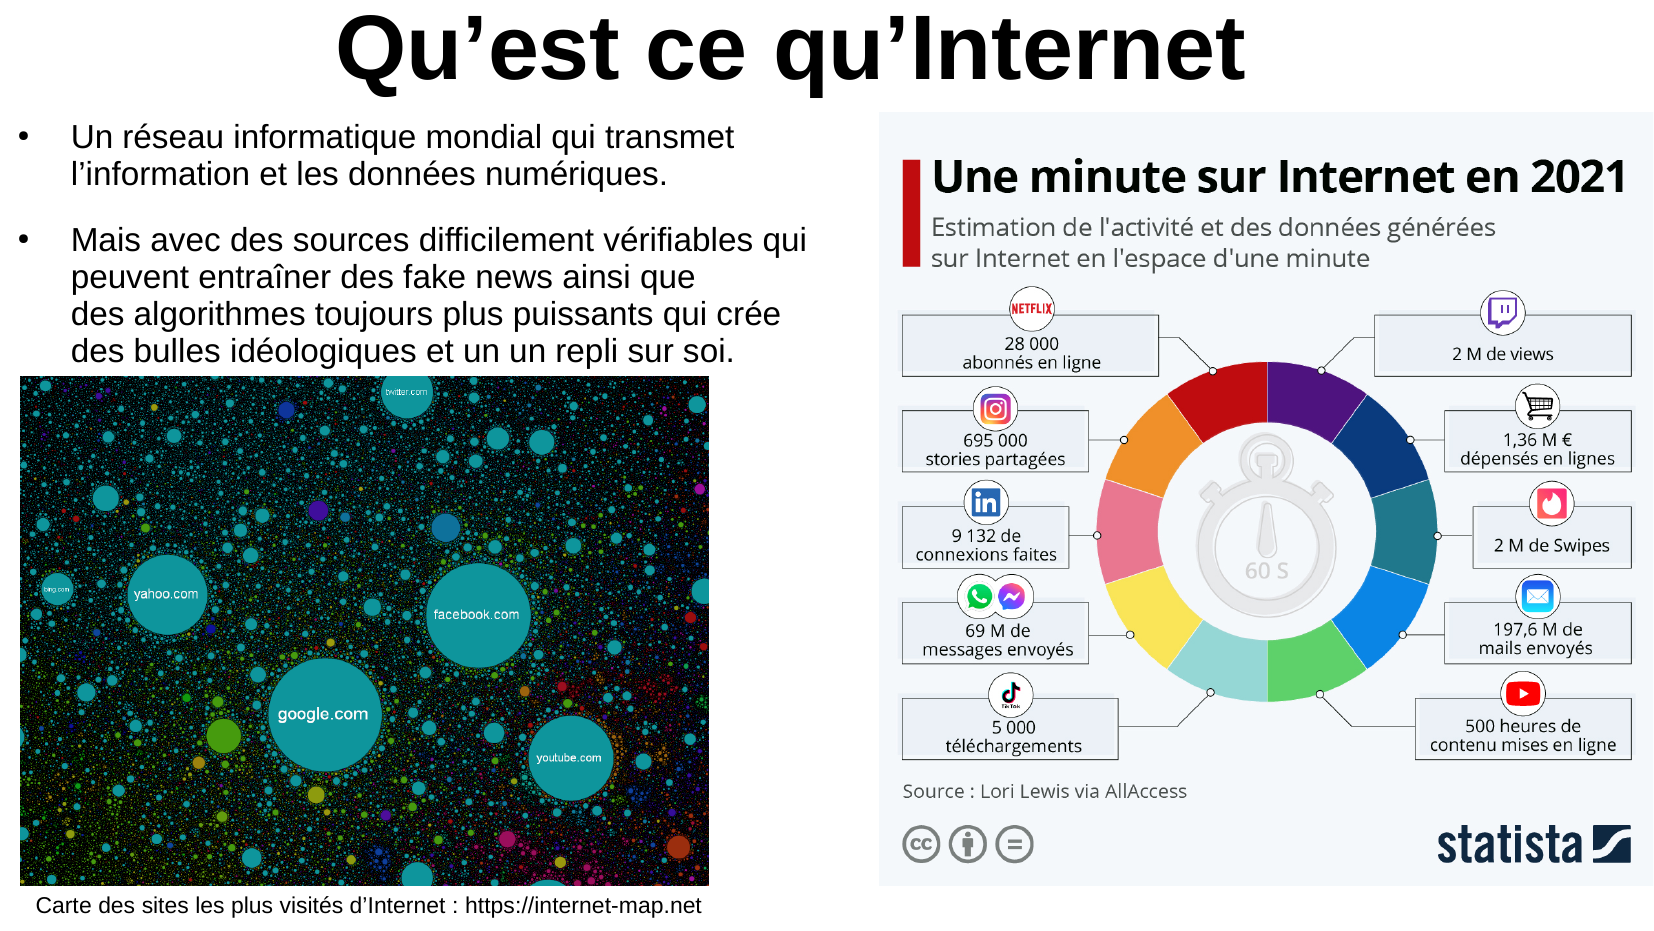

# Qu’est ce qu’Internet
Un réseau informatique mondial qui transmet
l’information et les données numériques.
Mais avec des sources difficilement vérifiables qui
peuvent entraîner des fake news ainsi que
des algorithmes toujours plus puissants qui crée
des bulles idéologiques et un un repli sur soi.
Carte des sites les plus visités d’Internet : https://internet-map.net